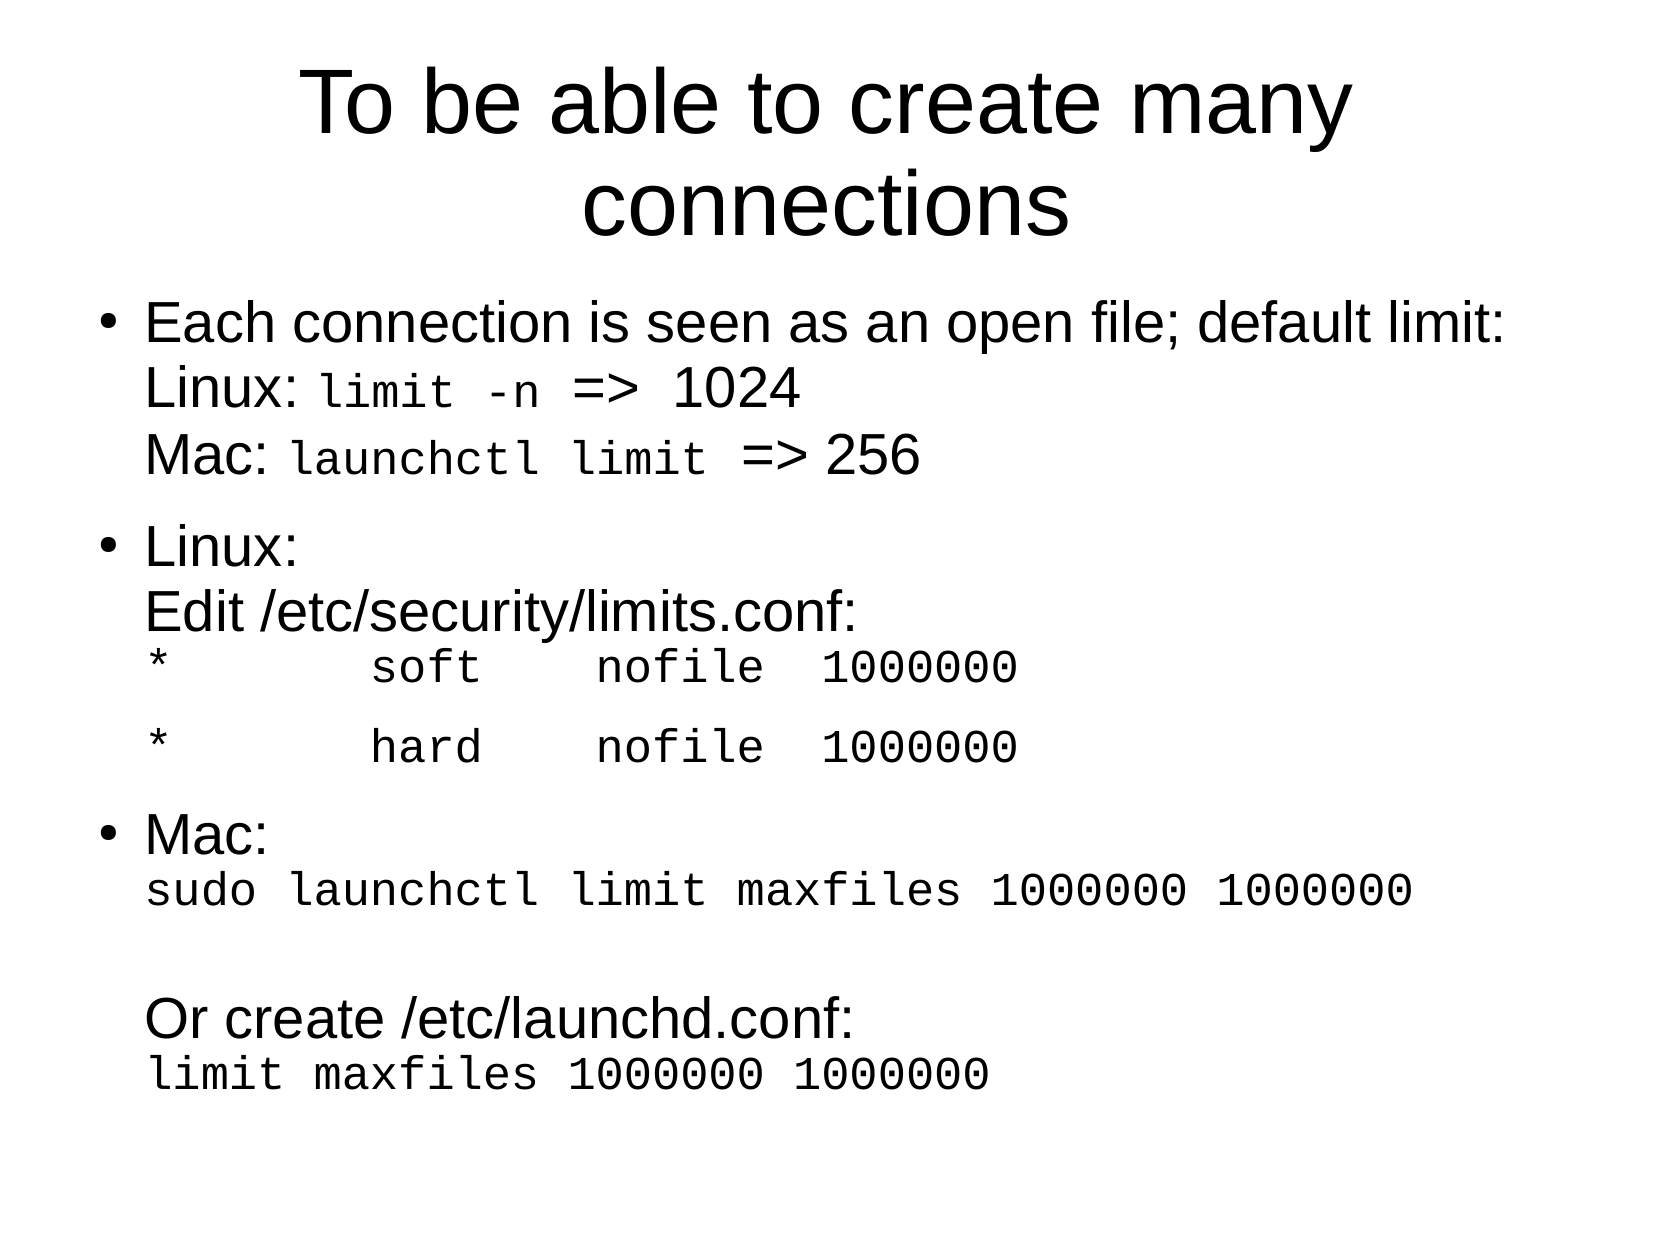

# To be able to create many connections
Each connection is seen as an open file; default limit:
Linux: limit -n => 1024
Mac: launchctl limit => 256
Linux:
Edit /etc/security/limits.conf:
* soft nofile 1000000
* hard nofile 1000000
Mac:
sudo launchctl limit maxfiles 1000000 1000000
Or create /etc/launchd.conf:
limit maxfiles 1000000 1000000